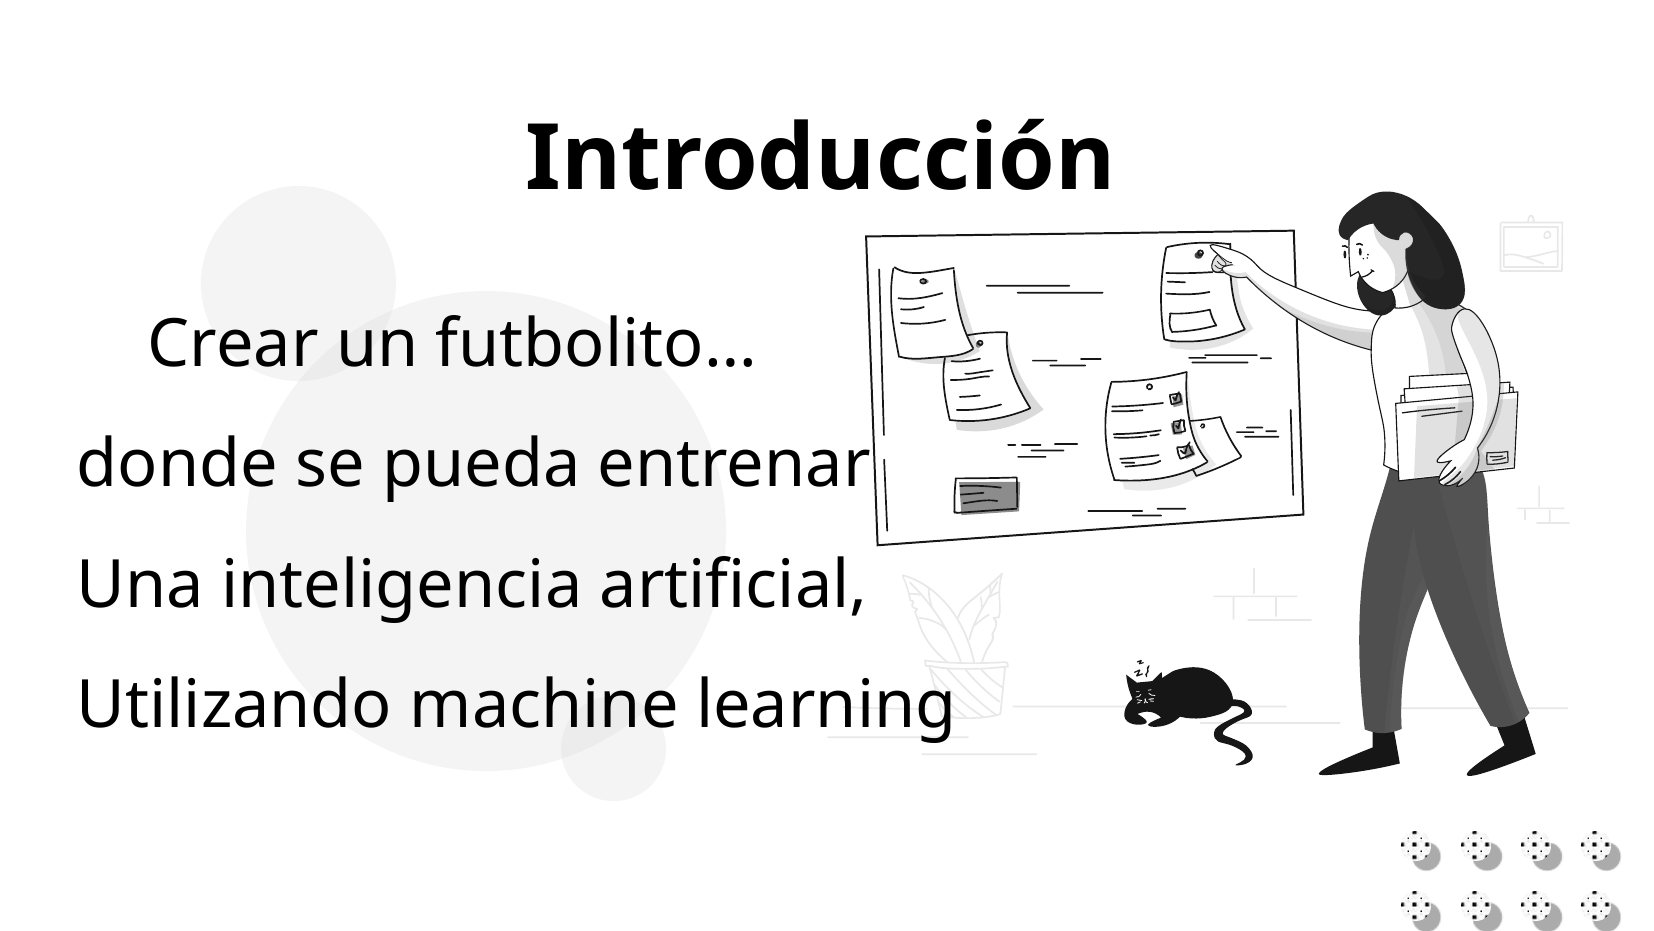

# Introducción
Crear un futbolito…
donde se pueda entrenar
Una inteligencia artificial,
Utilizando machine learning